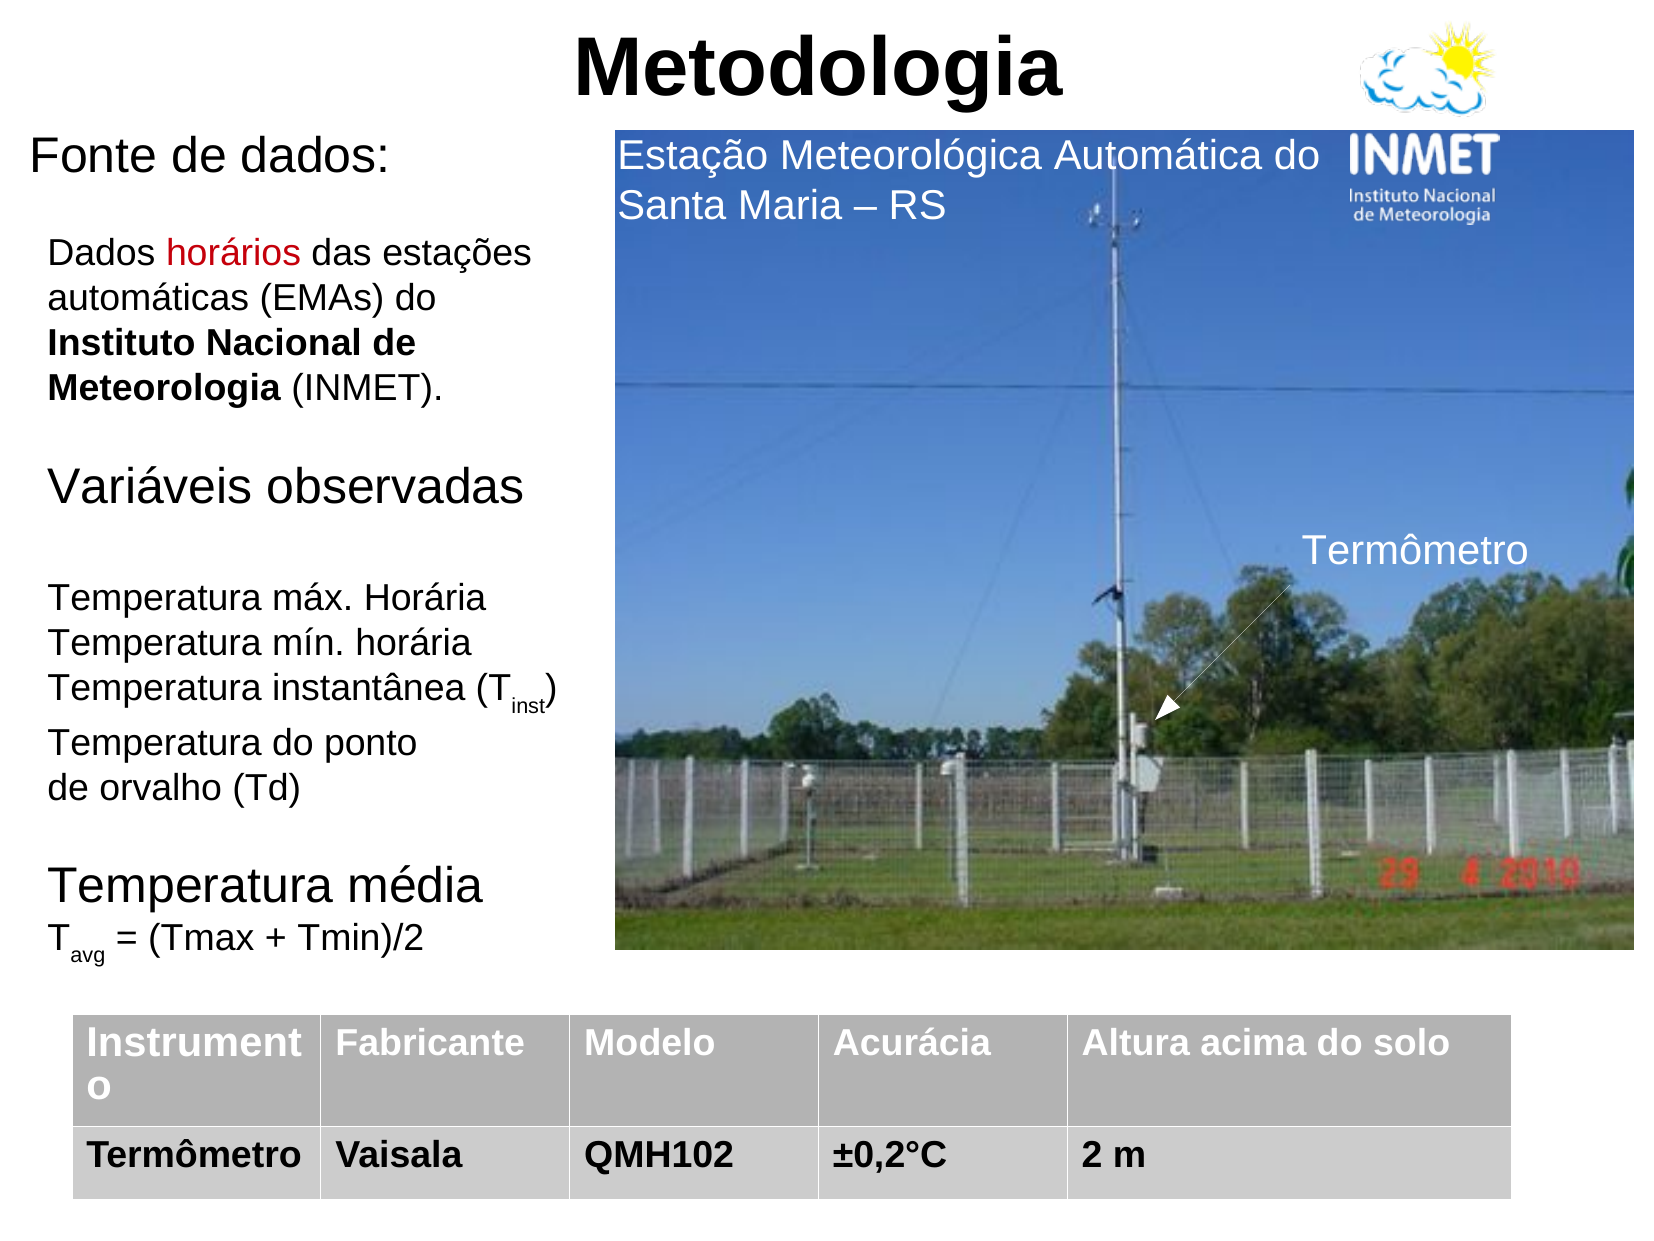

# Metodologia
Fonte de dados:
Dados horários das estações automáticas (EMAs) do
Instituto Nacional de Meteorologia (INMET).
Variáveis observadas
Temperatura máx. Horária
Temperatura mín. horária
Temperatura instantânea (Tinst)
Temperatura do ponto
de orvalho (Td)
Temperatura média
Tavg = (Tmax + Tmin)/2
Estação Meteorológica Automática do
Santa Maria – RS
Termômetro
| Instrumento | Fabricante | Modelo | Acurácia | Altura acima do solo |
| --- | --- | --- | --- | --- |
| Termômetro | Vaisala | QMH102 | ±0,2°C | 2 m |